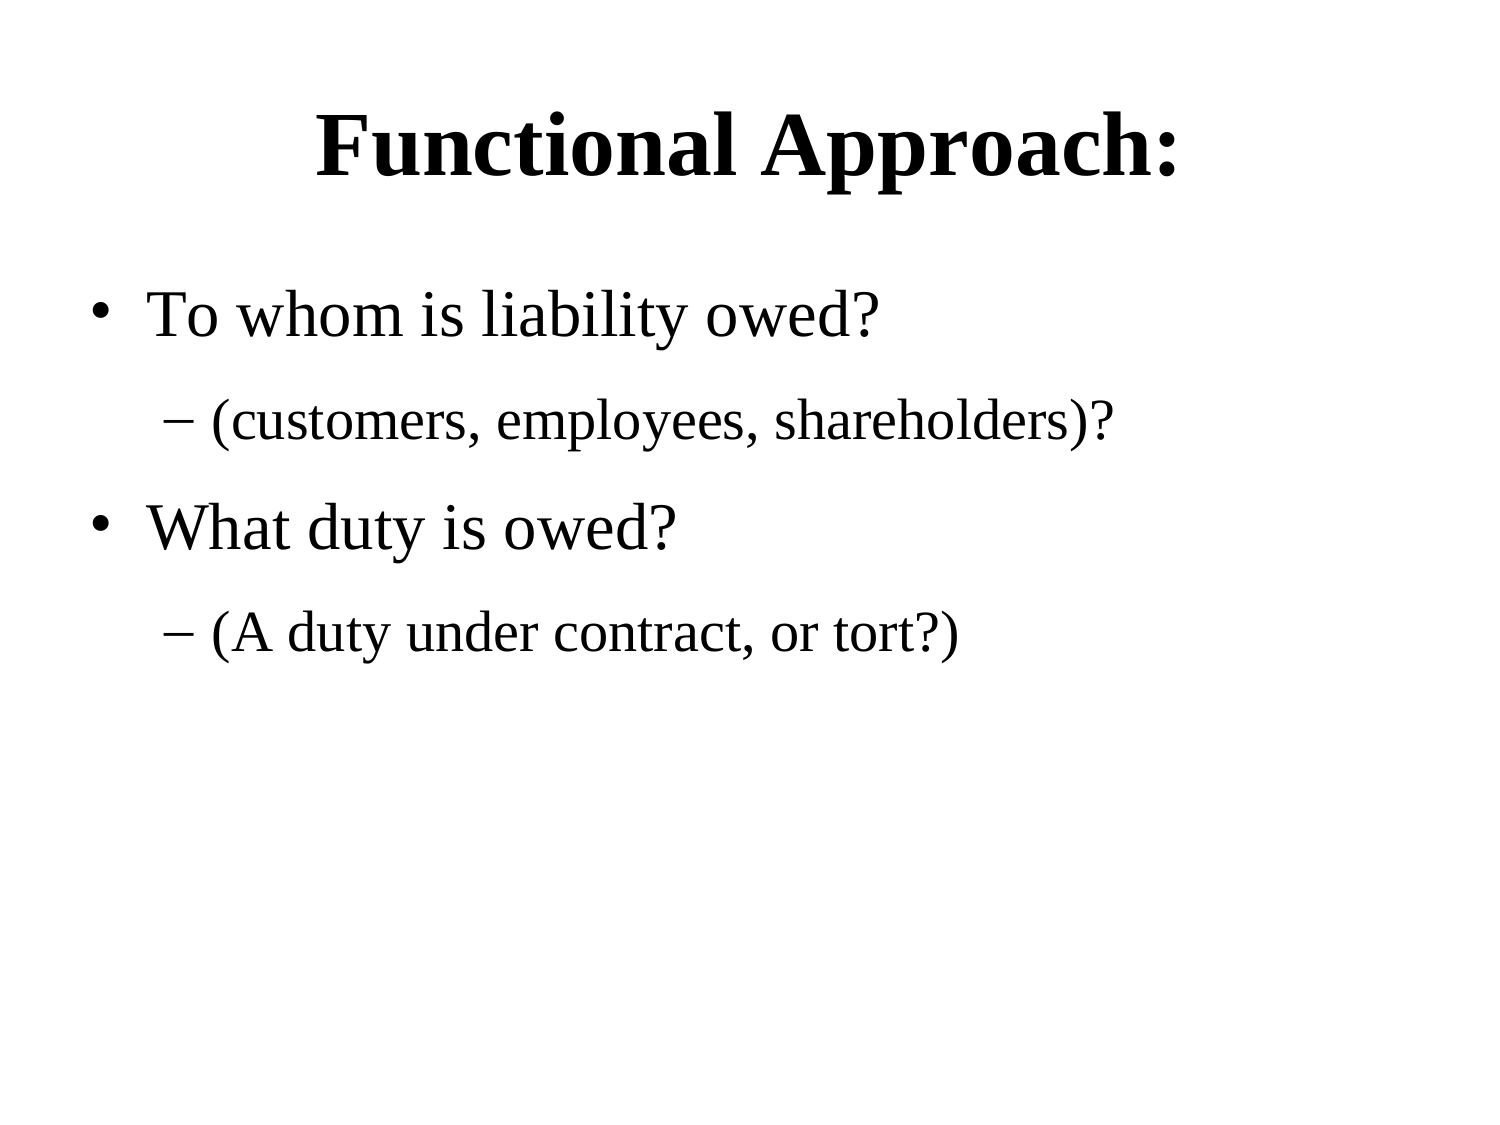

# Functional Approach:
To whom is liability owed?
(customers, employees, shareholders)?
What duty is owed?
(A duty under contract, or tort?)